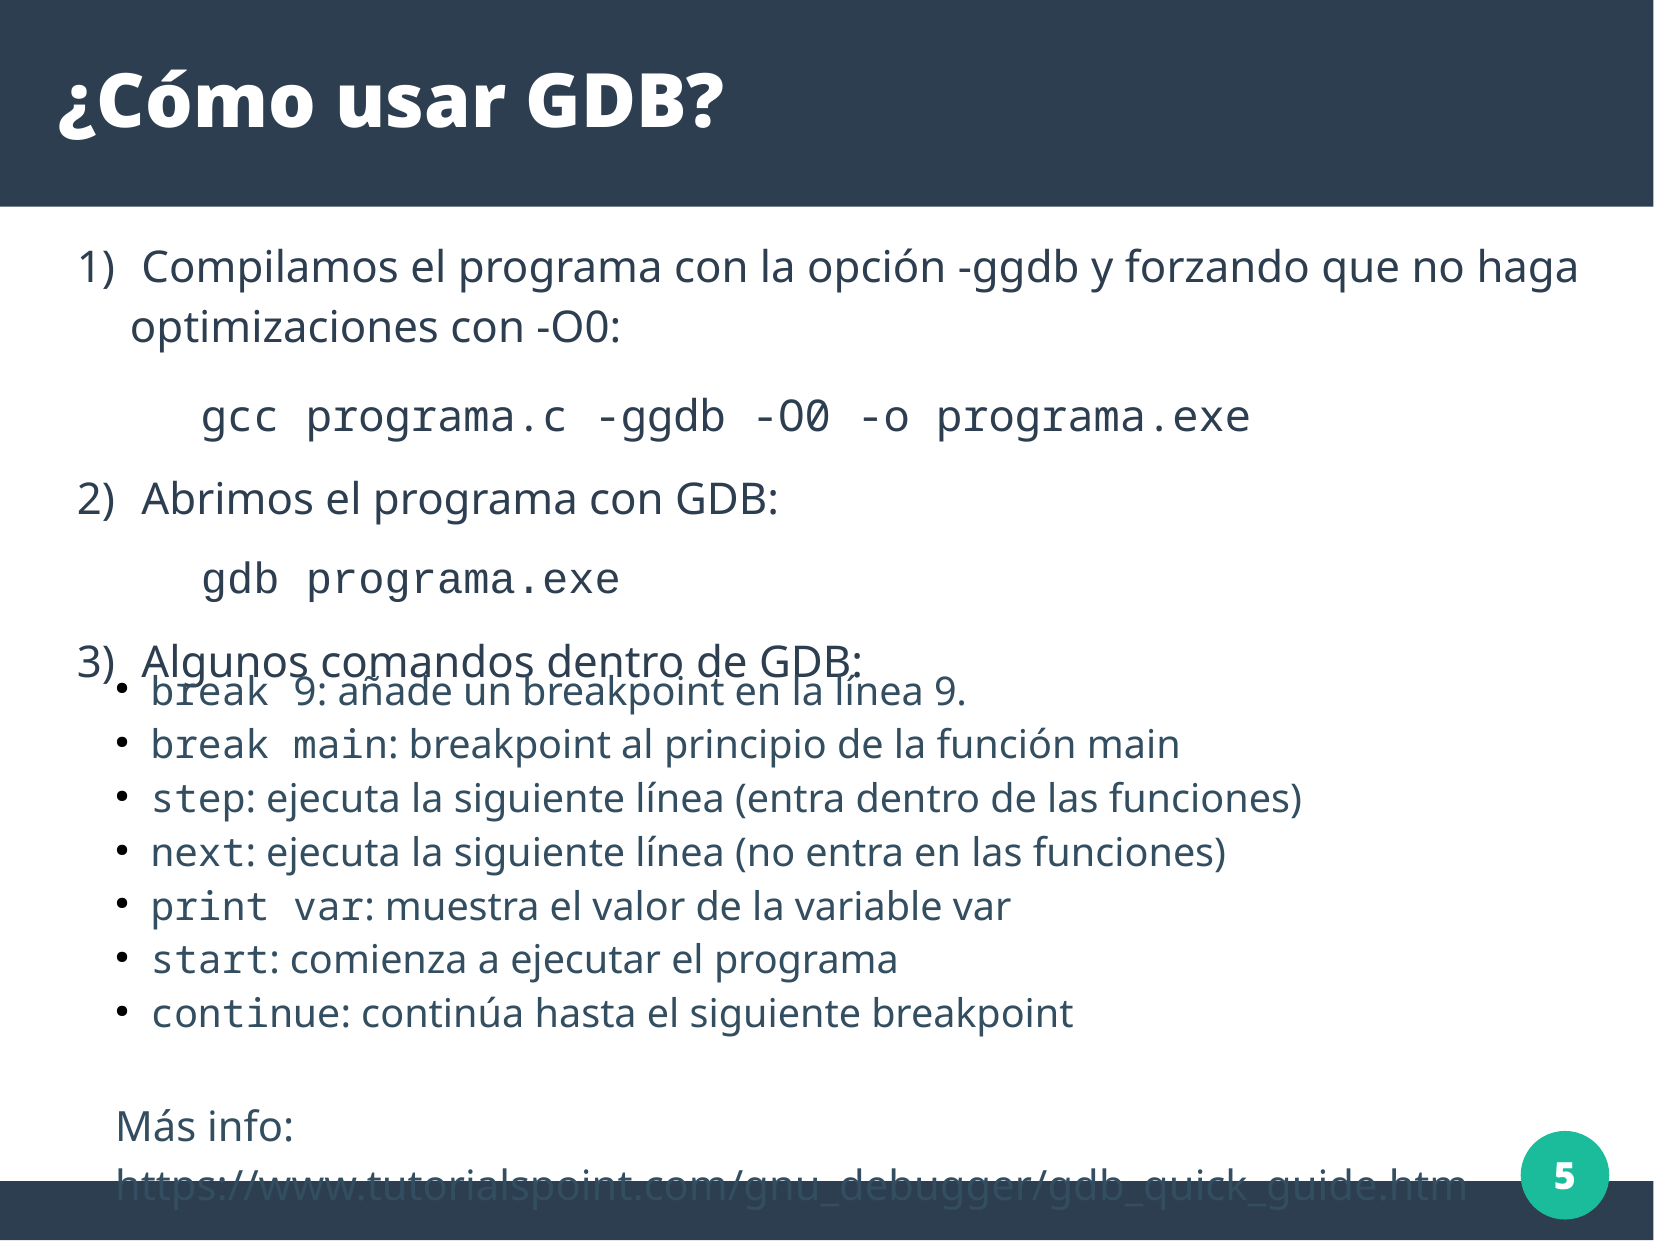

# ¿Cómo usar GDB?
 Compilamos el programa con la opción -ggdb y forzando que no haga optimizaciones con -O0:
gcc programa.c -ggdb -O0 -o programa.exe
 Abrimos el programa con GDB:
gdb programa.exe
 Algunos comandos dentro de GDB:
break 9: añade un breakpoint en la línea 9.
break main: breakpoint al principio de la función main
step: ejecuta la siguiente línea (entra dentro de las funciones)
next: ejecuta la siguiente línea (no entra en las funciones)
print var: muestra el valor de la variable var
start: comienza a ejecutar el programa
continue: continúa hasta el siguiente breakpoint
Más info: https://www.tutorialspoint.com/gnu_debugger/gdb_quick_guide.htm
5